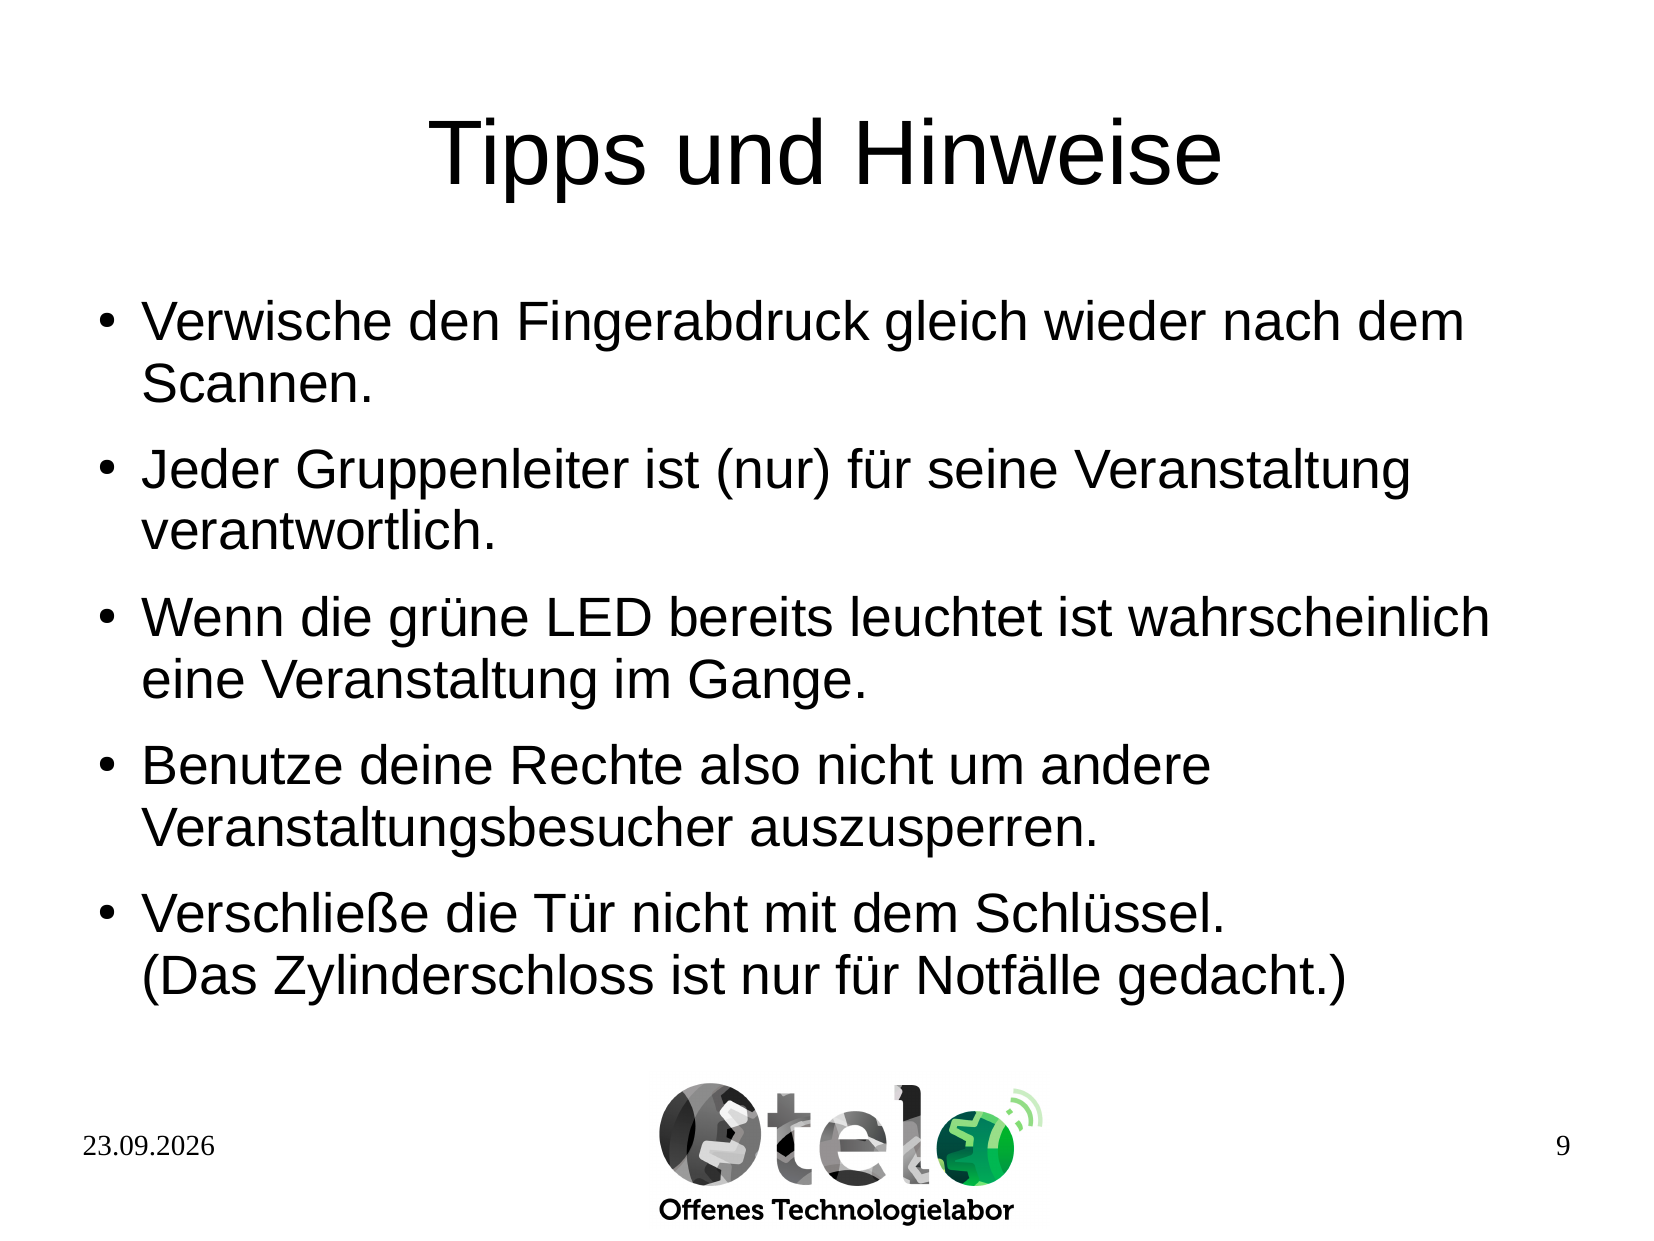

# Tipps und Hinweise
Verwische den Fingerabdruck gleich wieder nach dem Scannen.
Jeder Gruppenleiter ist (nur) für seine Veranstaltung verantwortlich.
Wenn die grüne LED bereits leuchtet ist wahrscheinlich eine Veranstaltung im Gange.
Benutze deine Rechte also nicht um andere Veranstaltungsbesucher auszusperren.
Verschließe die Tür nicht mit dem Schlüssel.
(Das Zylinderschloss ist nur für Notfälle gedacht.)
9